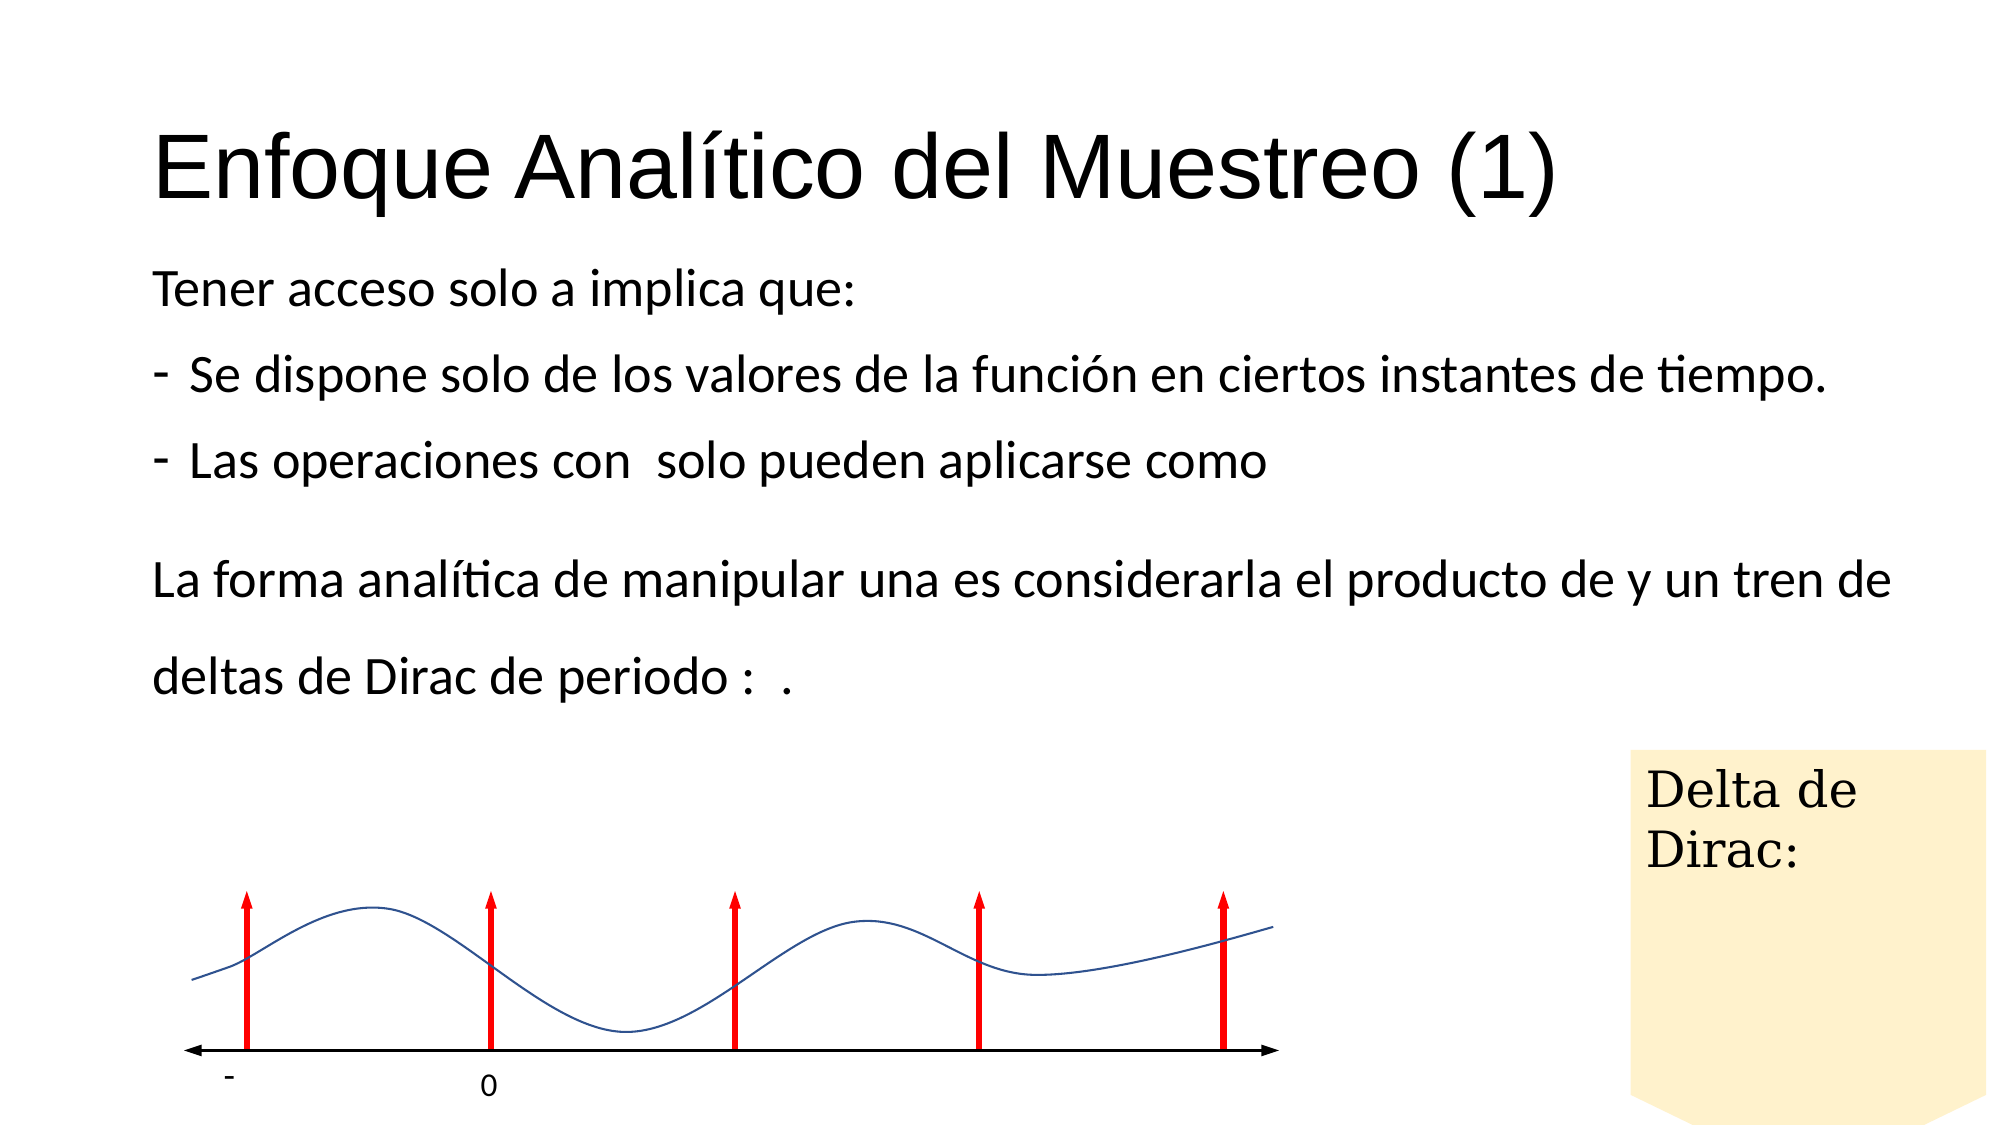

# Enfoque Analítico del Muestreo (1)
Tener acceso solo a implica que:
Se dispone solo de los valores de la función en ciertos instantes de tiempo.
Las operaciones con solo pueden aplicarse como
La forma analítica de manipular una es considerarla el producto de y un tren de deltas de Dirac de periodo : .
Delta de Dirac:
0
-